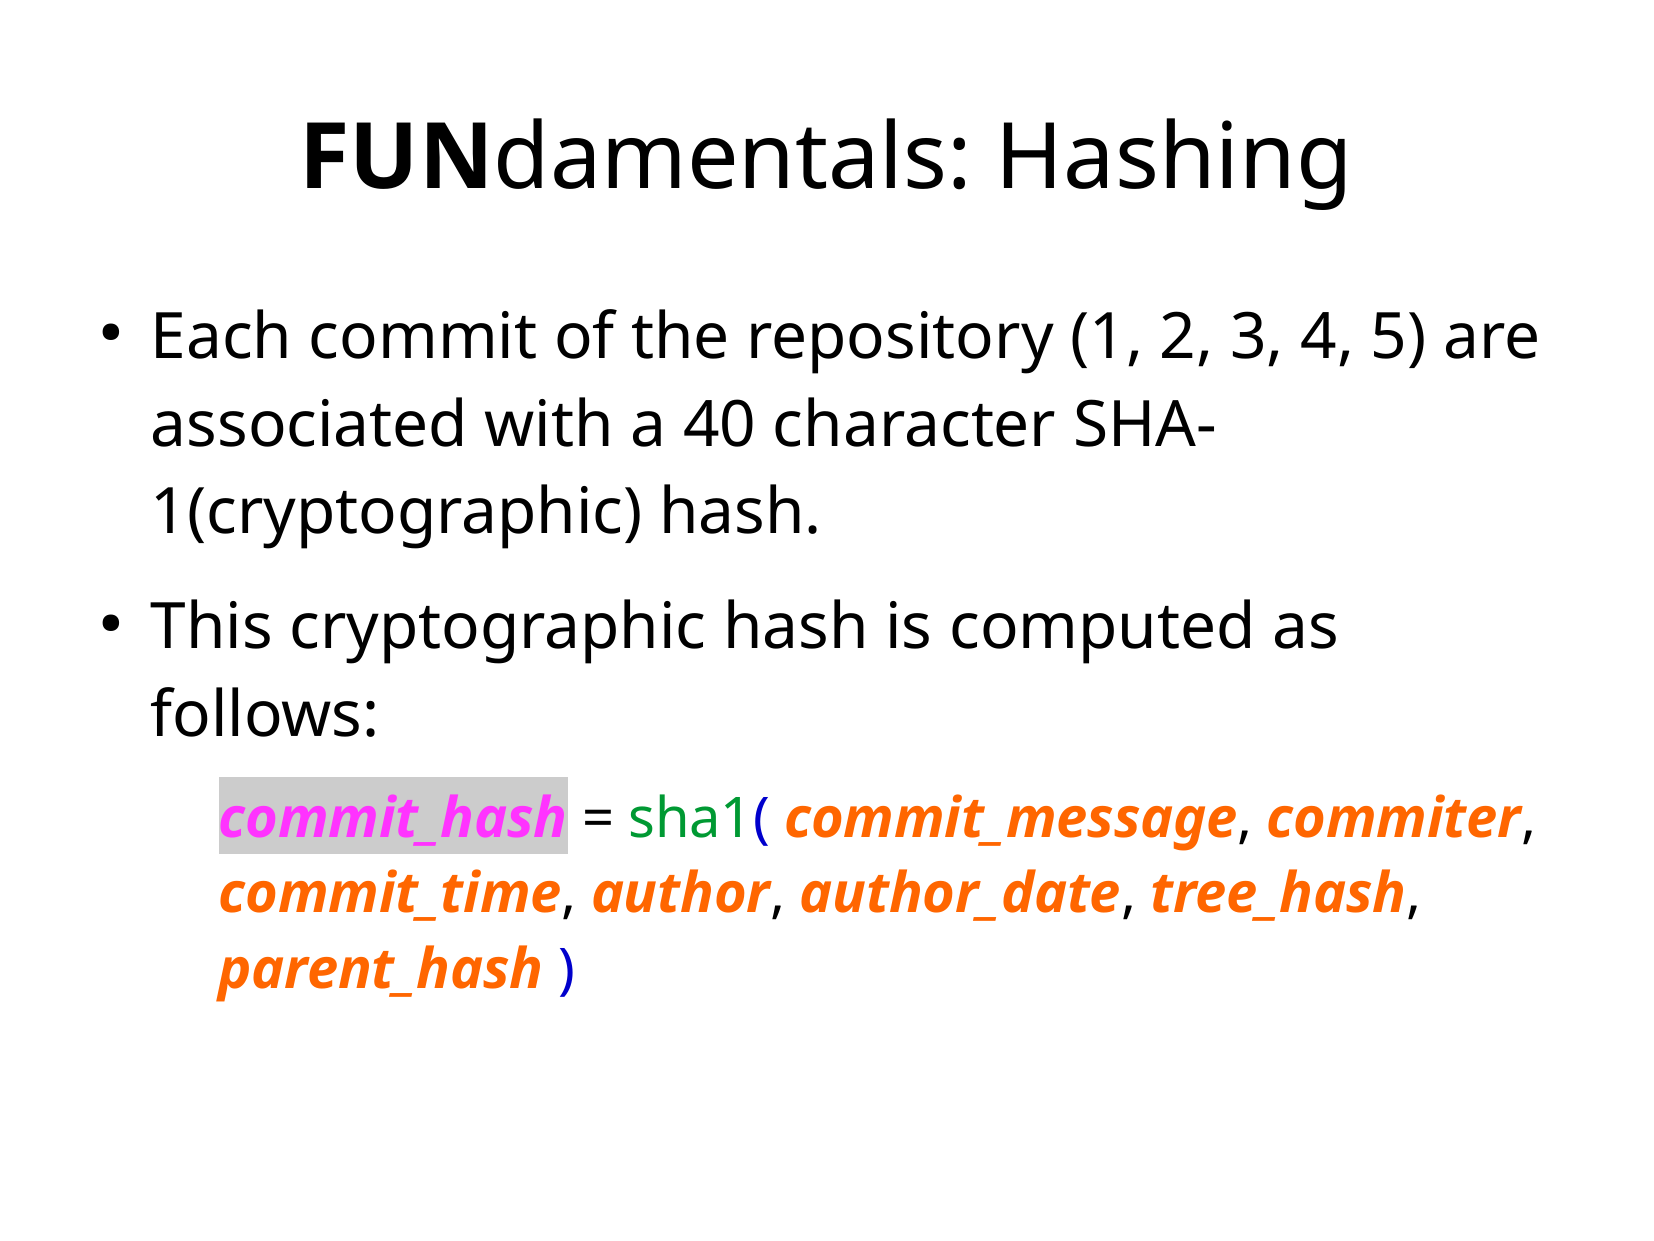

# FUNdamentals: Hashing
Each commit of the repository (1, 2, 3, 4, 5) are associated with a 40 character SHA-1(cryptographic) hash.
This cryptographic hash is computed as follows:
commit_hash = sha1( commit_message, commiter, commit_time, author, author_date, tree_hash, parent_hash )